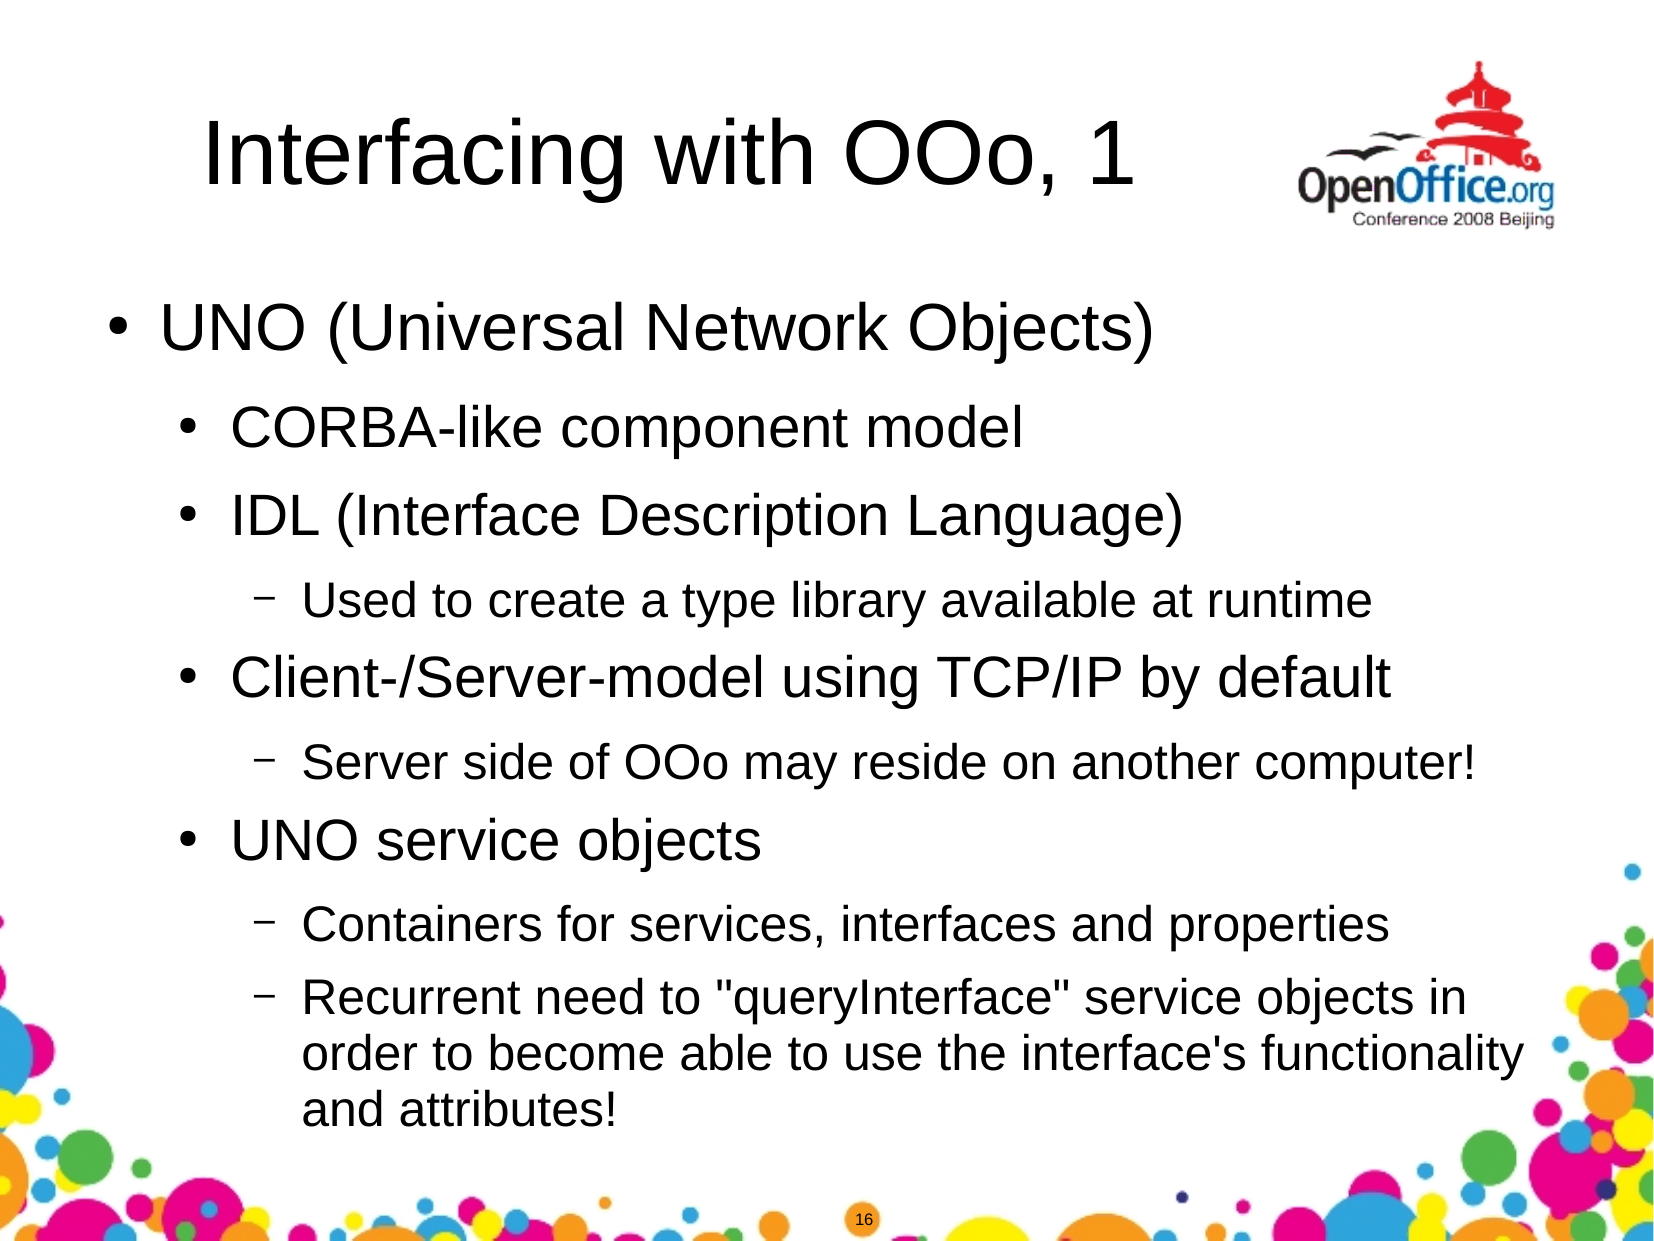

# Interfacing with OOo, 1
UNO (Universal Network Objects)
CORBA-like component model
IDL (Interface Description Language)
Used to create a type library available at runtime
Client-/Server-model using TCP/IP by default
Server side of OOo may reside on another computer!
UNO service objects
Containers for services, interfaces and properties
Recurrent need to "queryInterface" service objects in order to become able to use the interface's functionality and attributes!
16